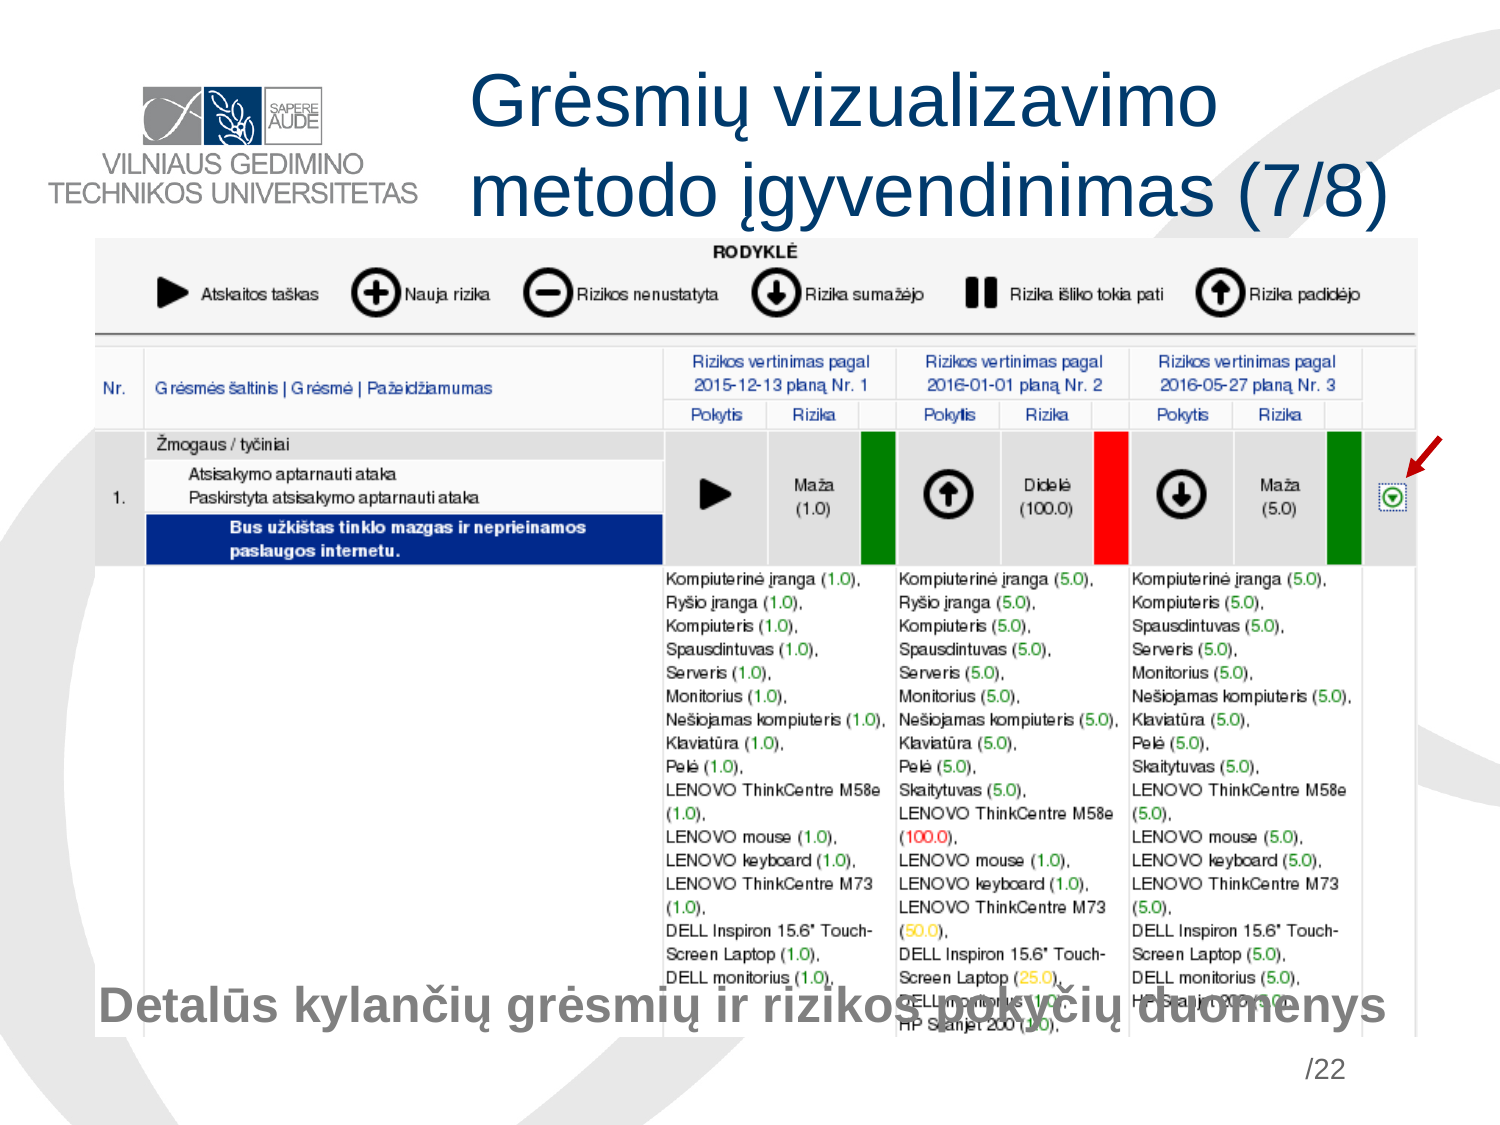

Grėsmių vizualizavimo metodo įgyvendinimas (7/8)
Detalūs kylančių grėsmių ir rizikos pokyčių duomenys
/22